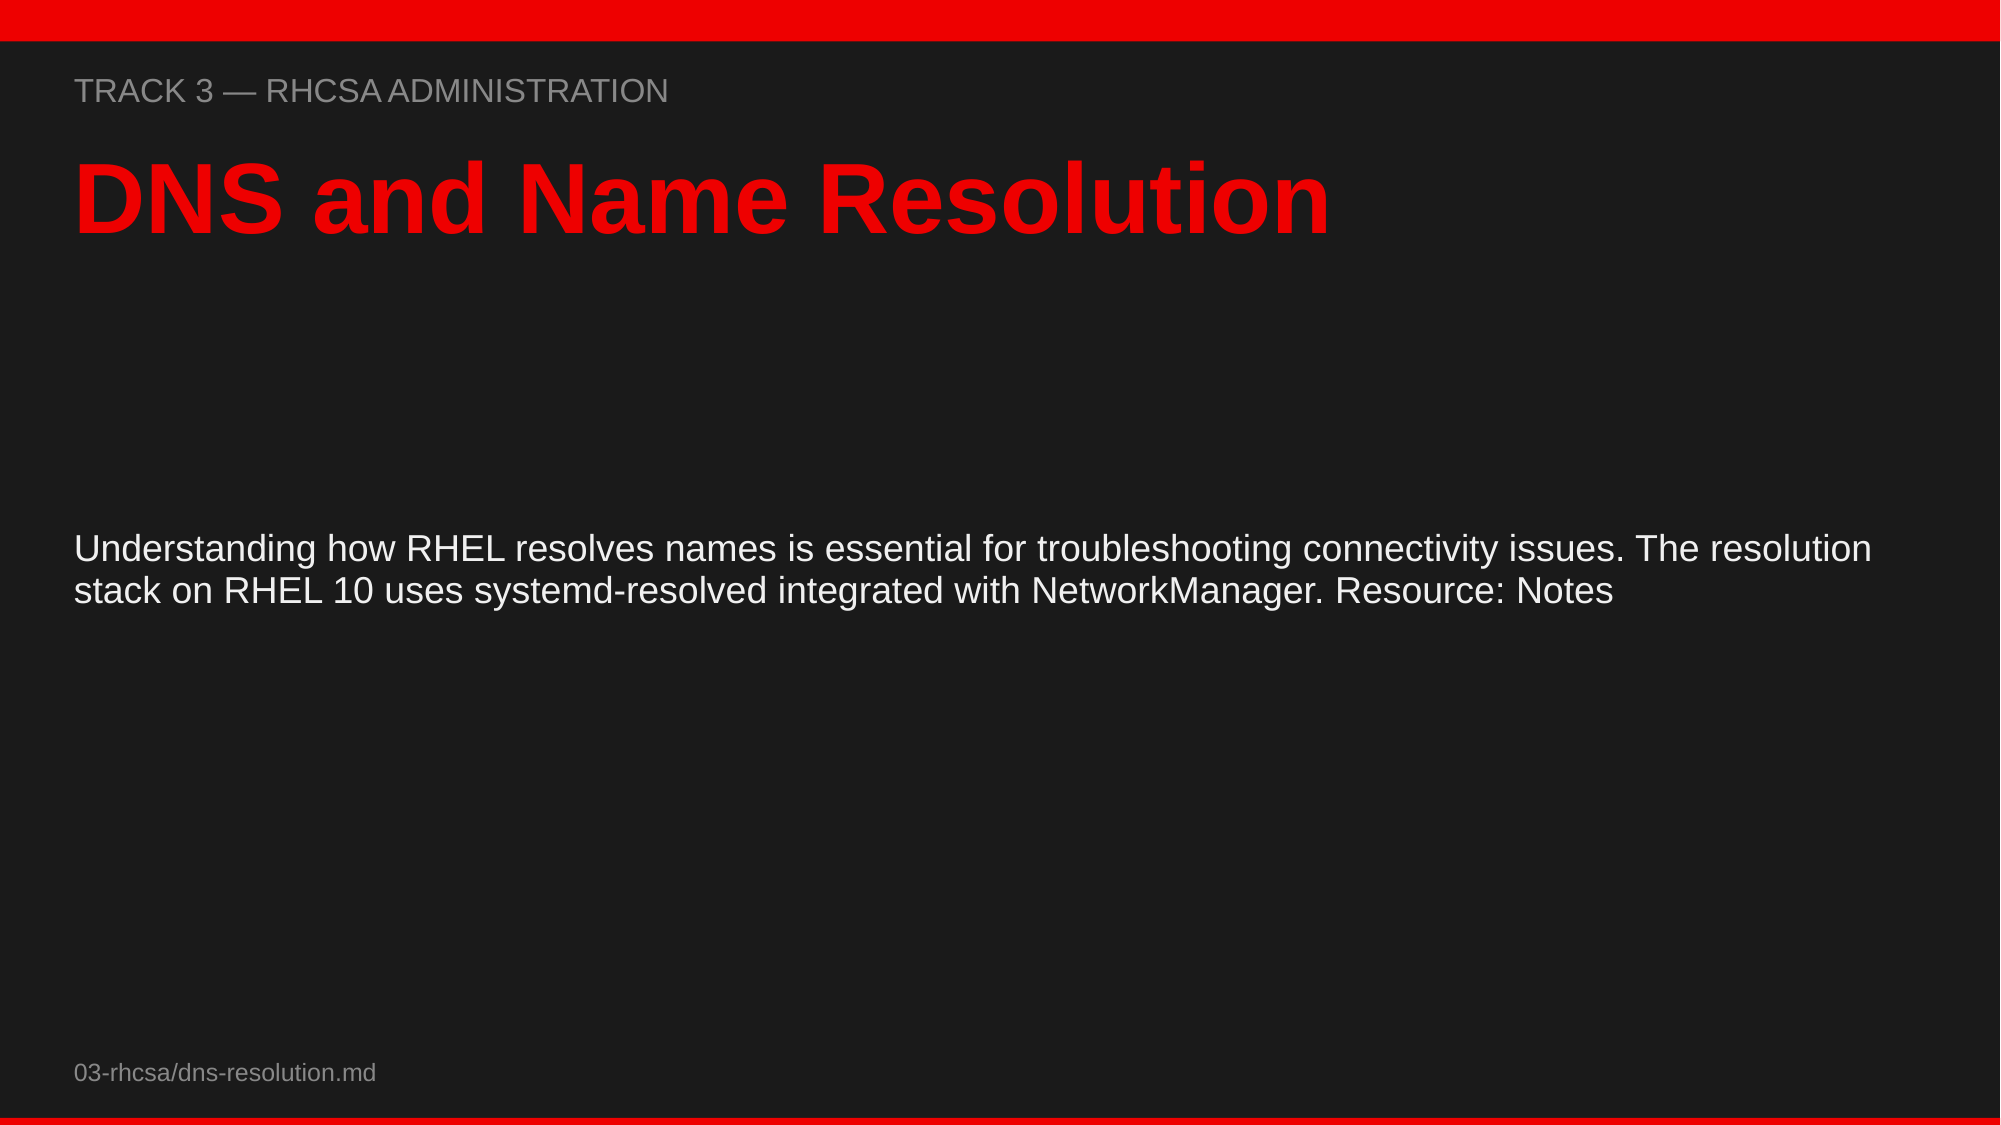

TRACK 3 — RHCSA ADMINISTRATION
DNS and Name Resolution
Understanding how RHEL resolves names is essential for troubleshooting connectivity issues. The resolution stack on RHEL 10 uses systemd-resolved integrated with NetworkManager. Resource: Notes
03-rhcsa/dns-resolution.md